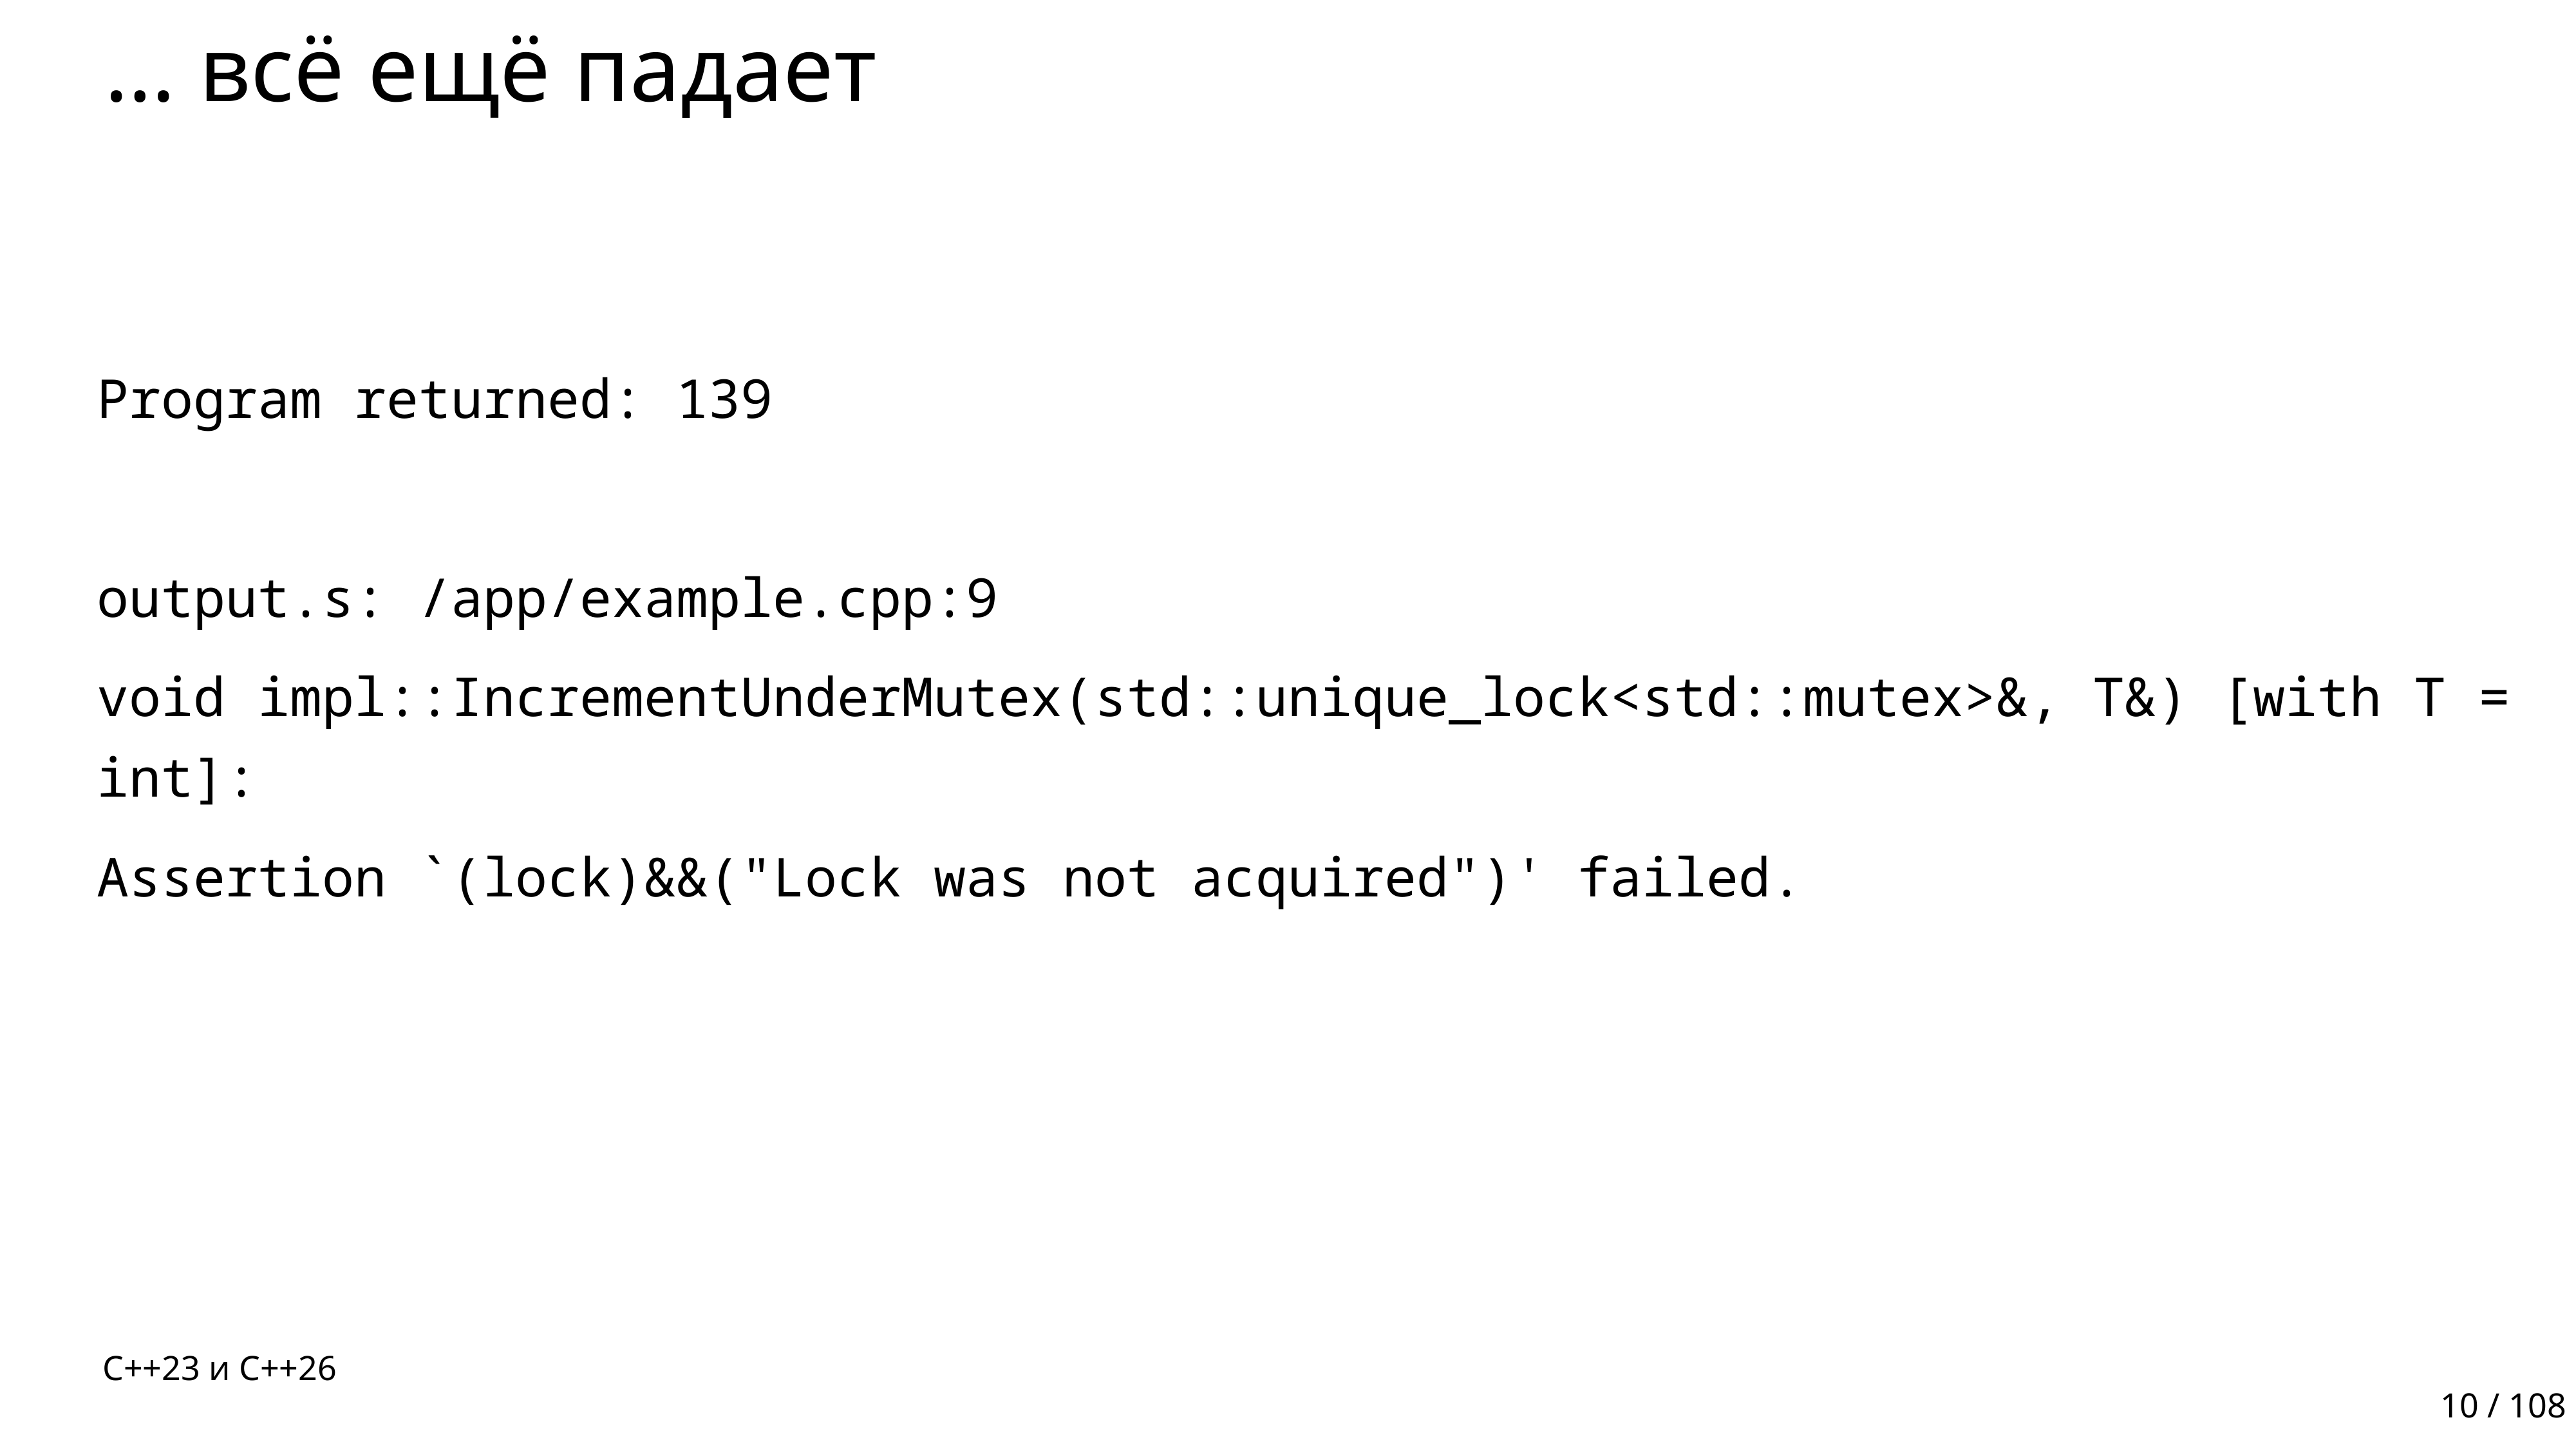

# … всё ещё падает
Program returned: 139
output.s: /app/example.cpp:9
void impl::IncrementUnderMutex(std::unique_lock<std::mutex>&, T&) [with T = int]:
Assertion `(lock)&&("Lock was not acquired")' failed.
C++23 и C++26